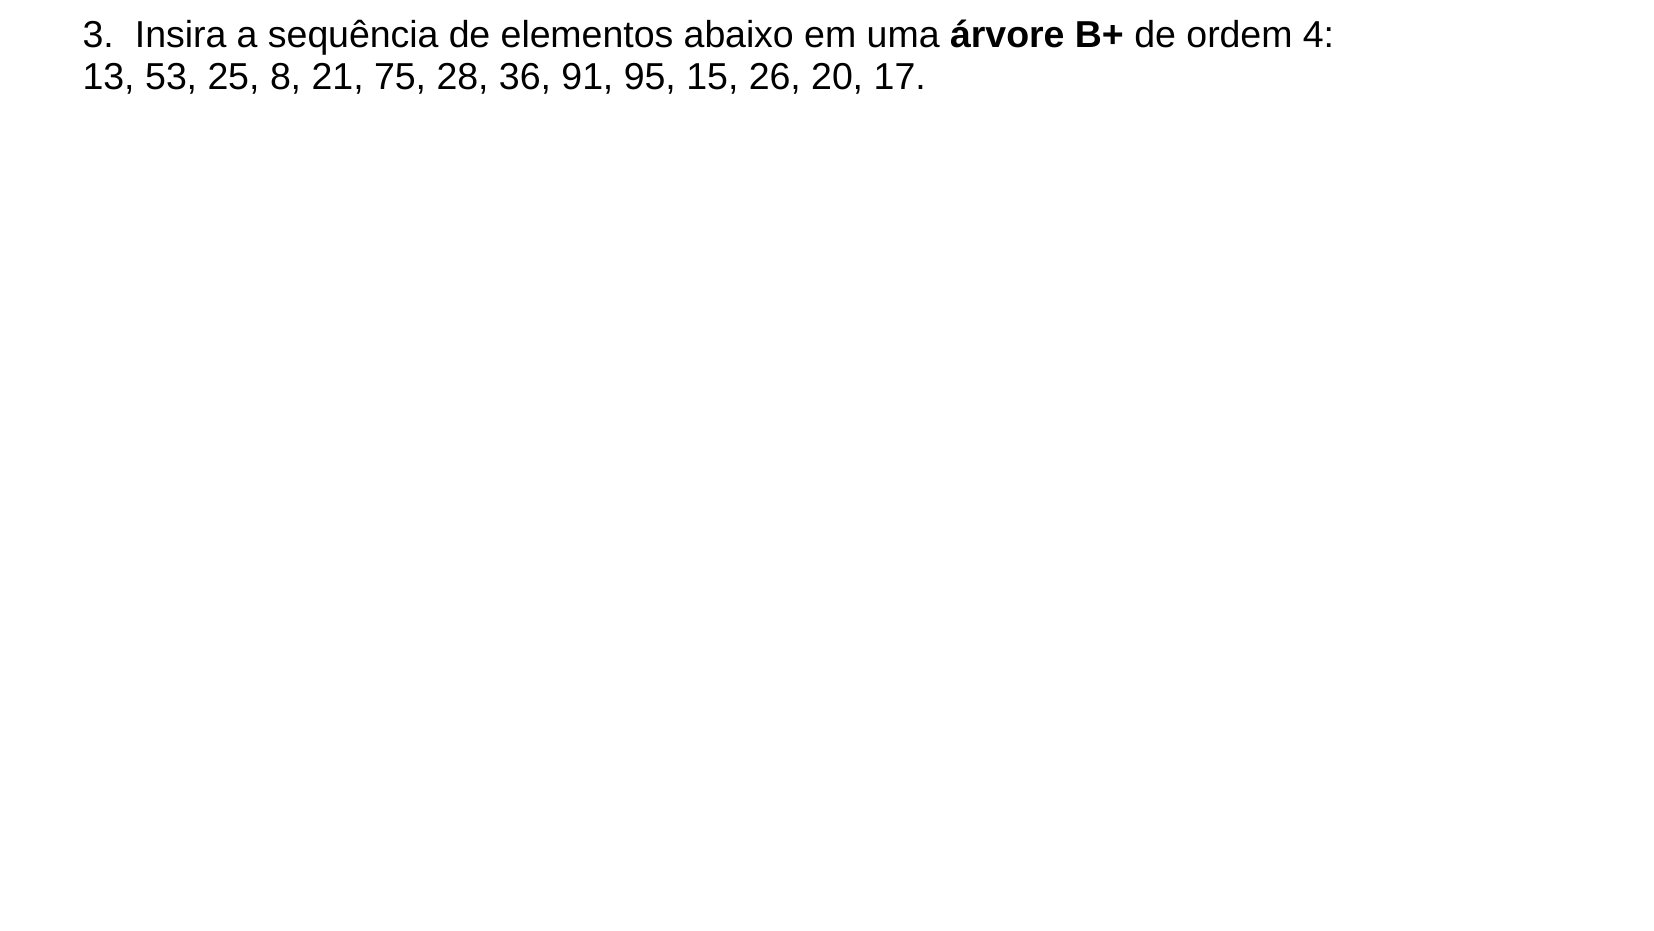

# 3. Insira a sequência de elementos abaixo em uma árvore B+ de ordem 4: 13, 53, 25, 8, 21, 75, 28, 36, 91, 95, 15, 26, 20, 17.